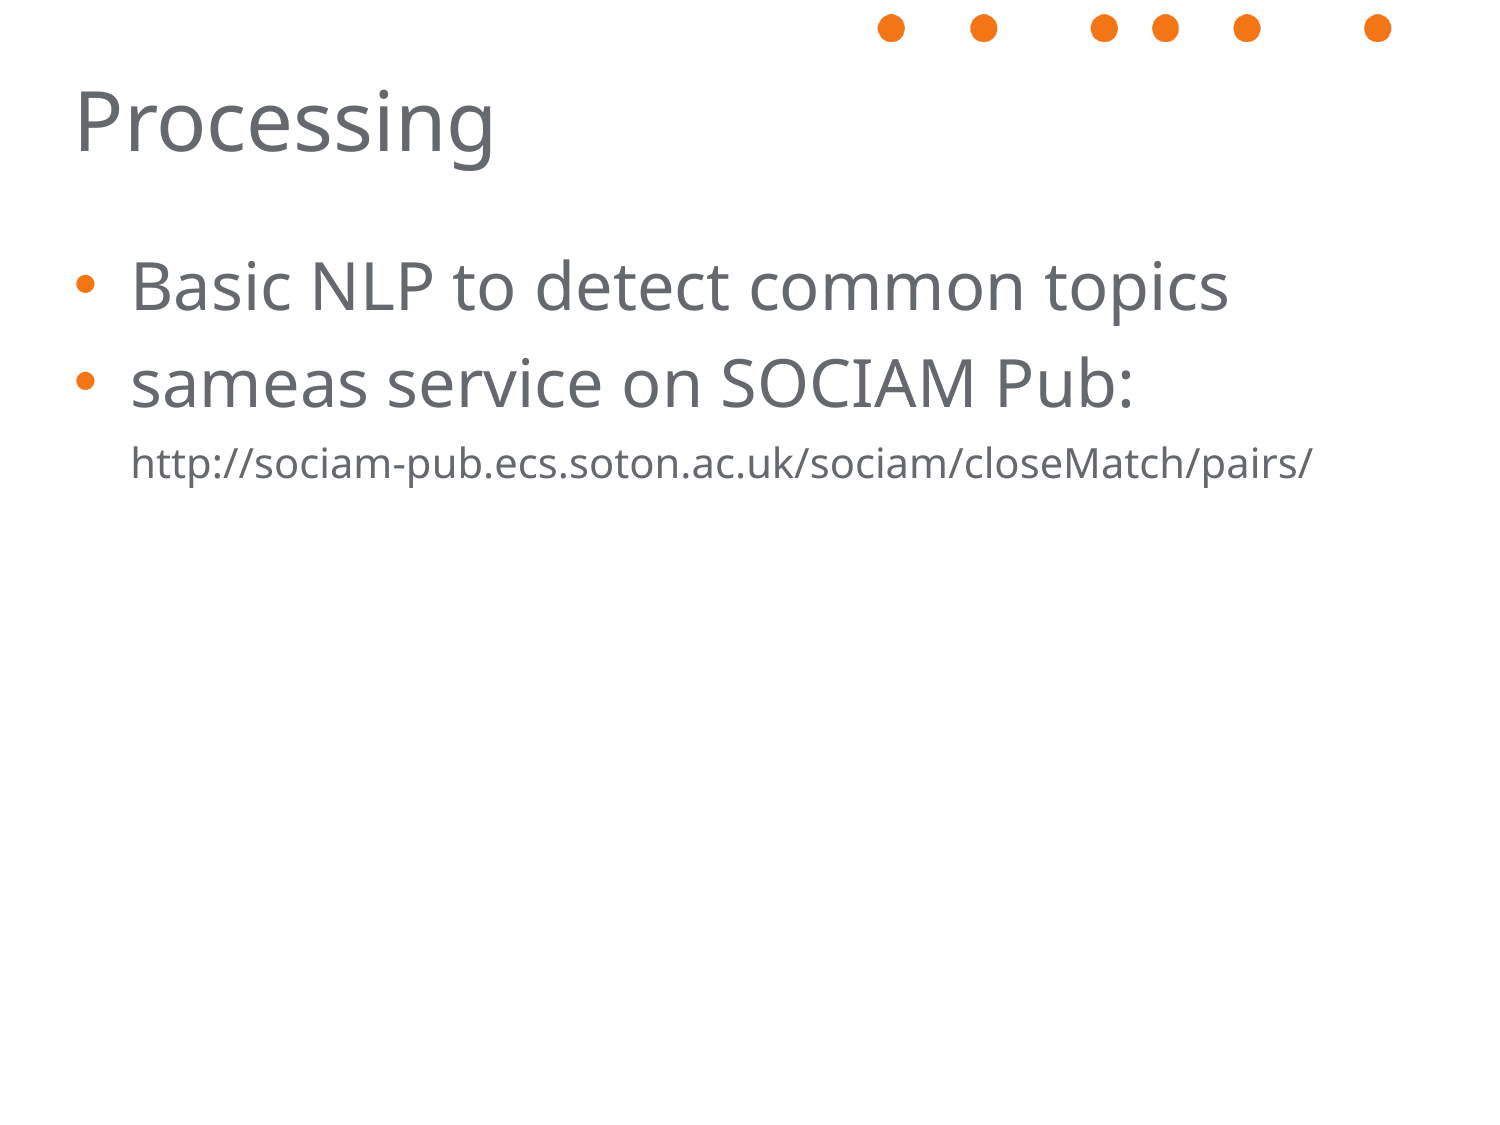

# Processing
Basic NLP to detect common topics
sameas service on SOCIAM Pub:
http://sociam-pub.ecs.soton.ac.uk/sociam/closeMatch/pairs/